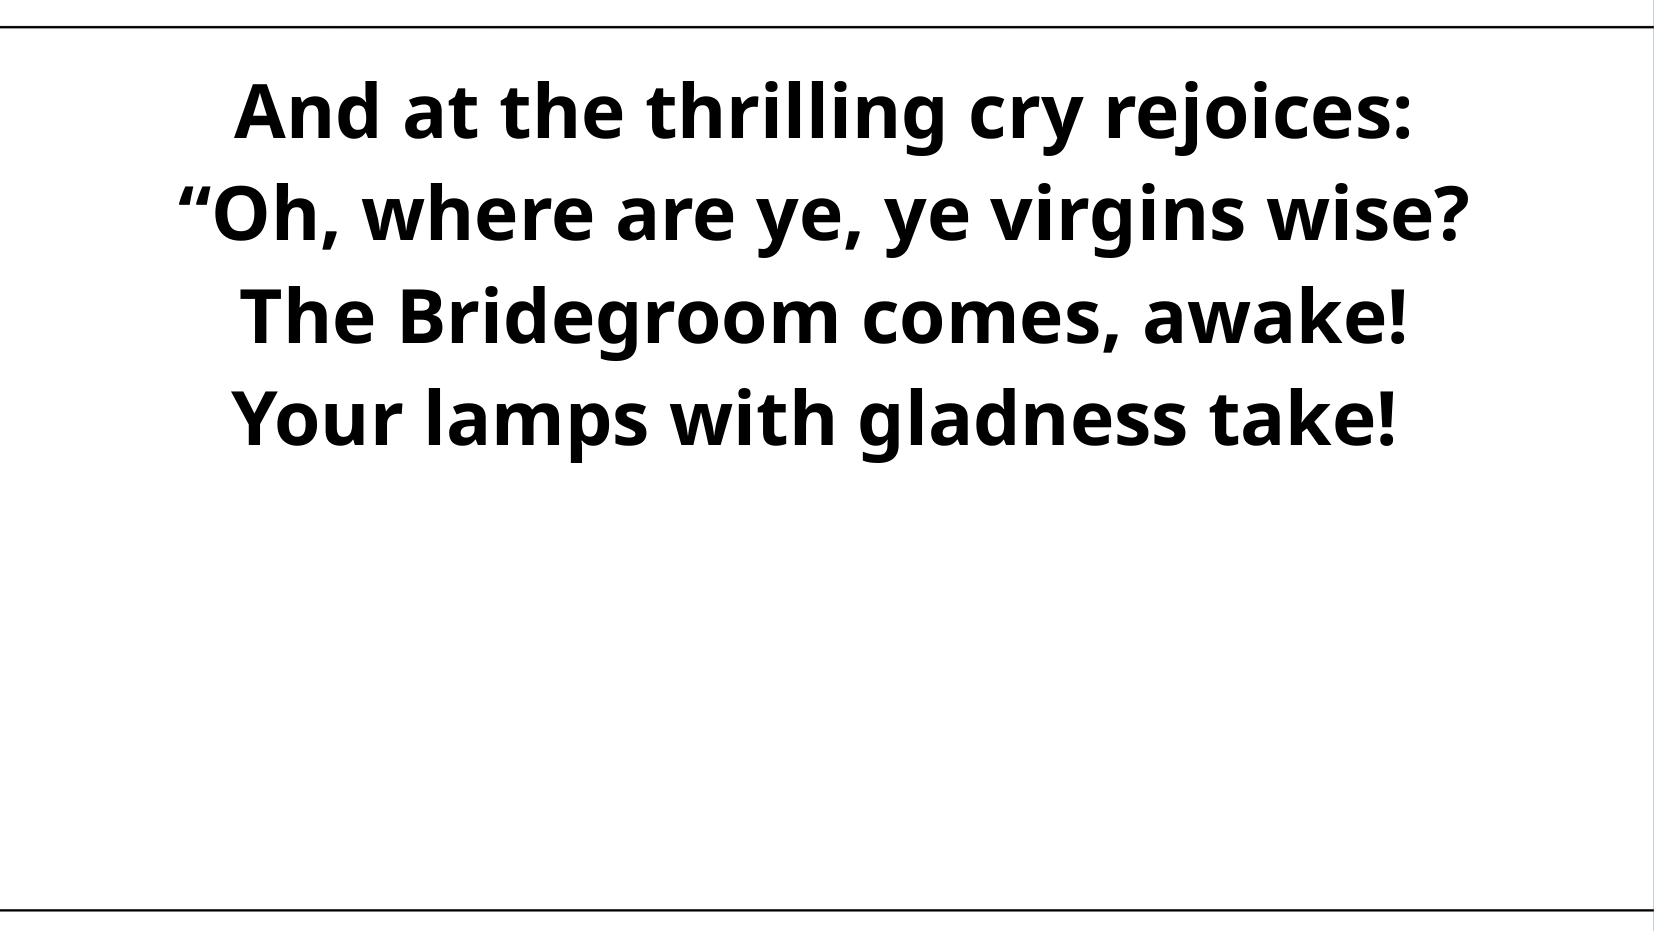

And at the thrilling cry rejoices:
“Oh, where are ye, ye virgins wise?
The Bridegroom comes, awake!
Your lamps with gladness take!